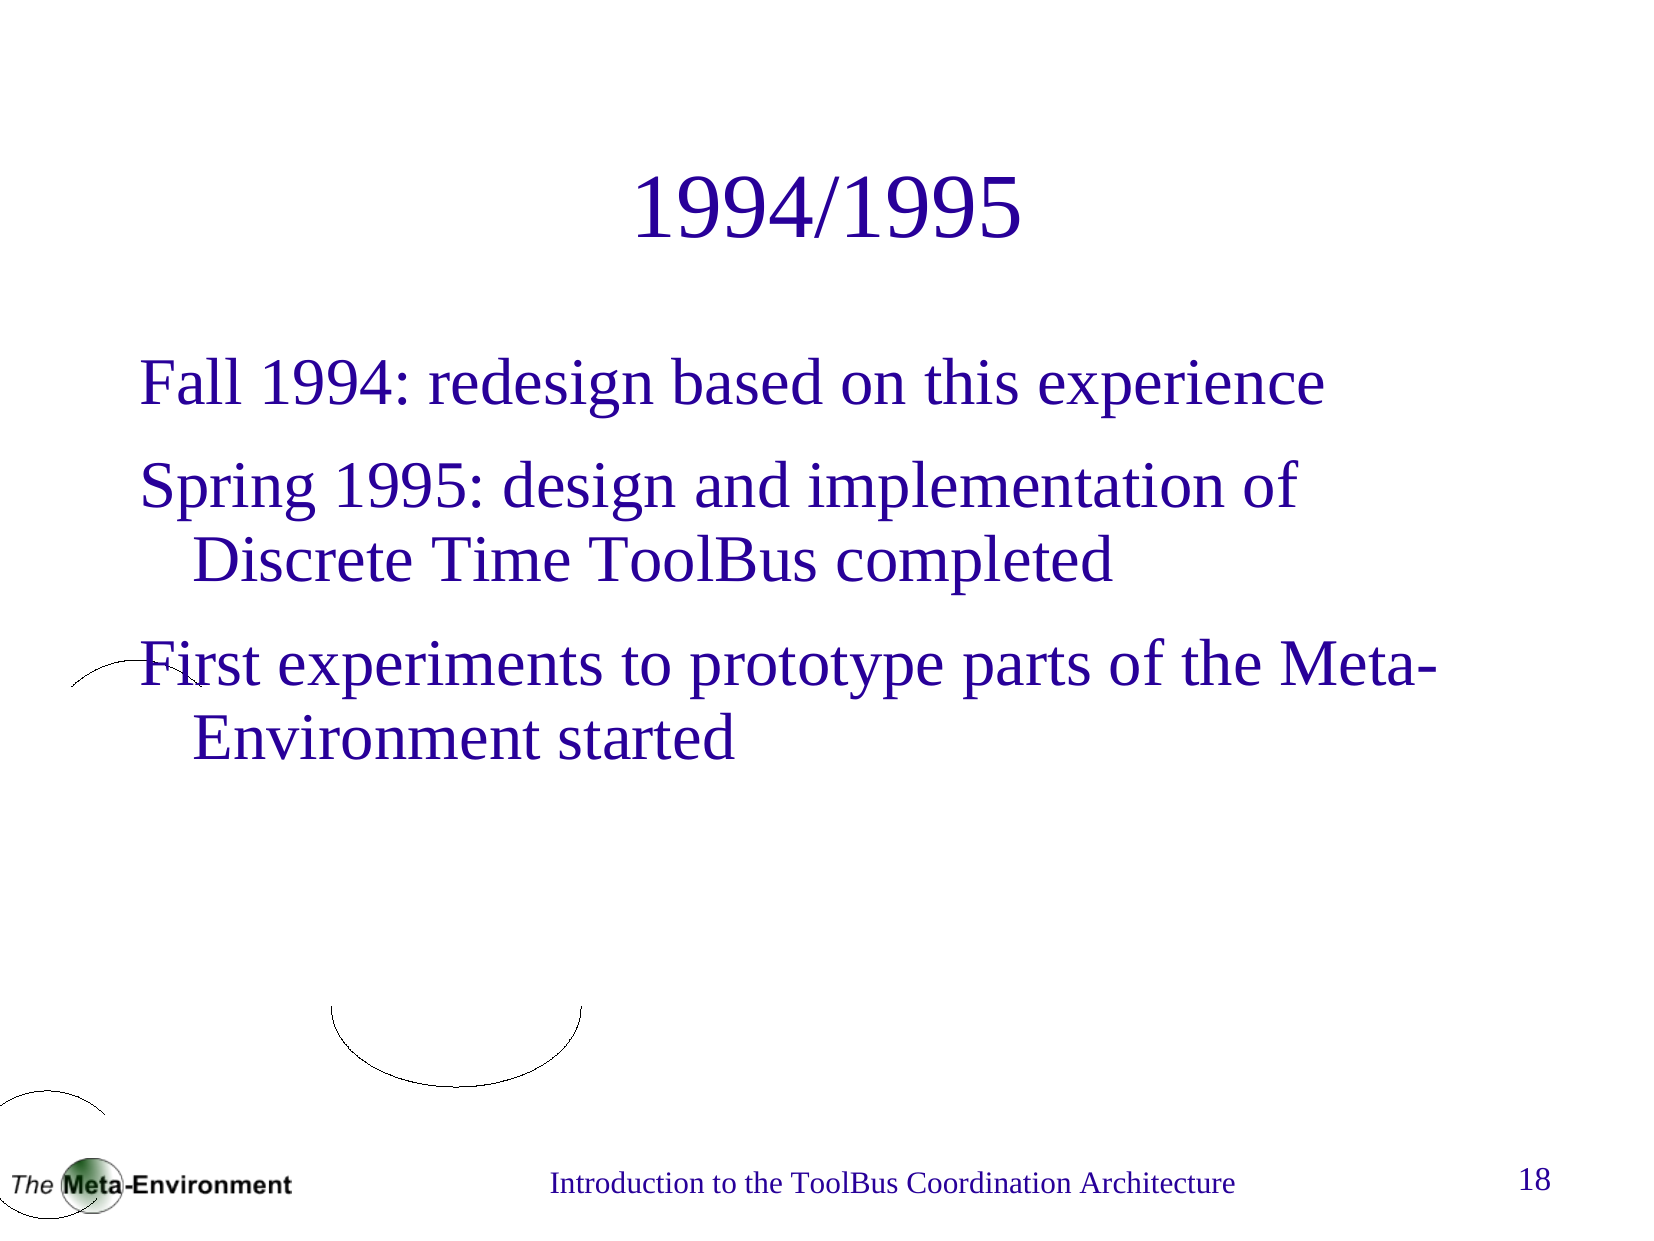

# 1994/1995
Fall 1994: redesign based on this experience
Spring 1995: design and implementation of Discrete Time ToolBus completed
First experiments to prototype parts of the Meta-Environment started